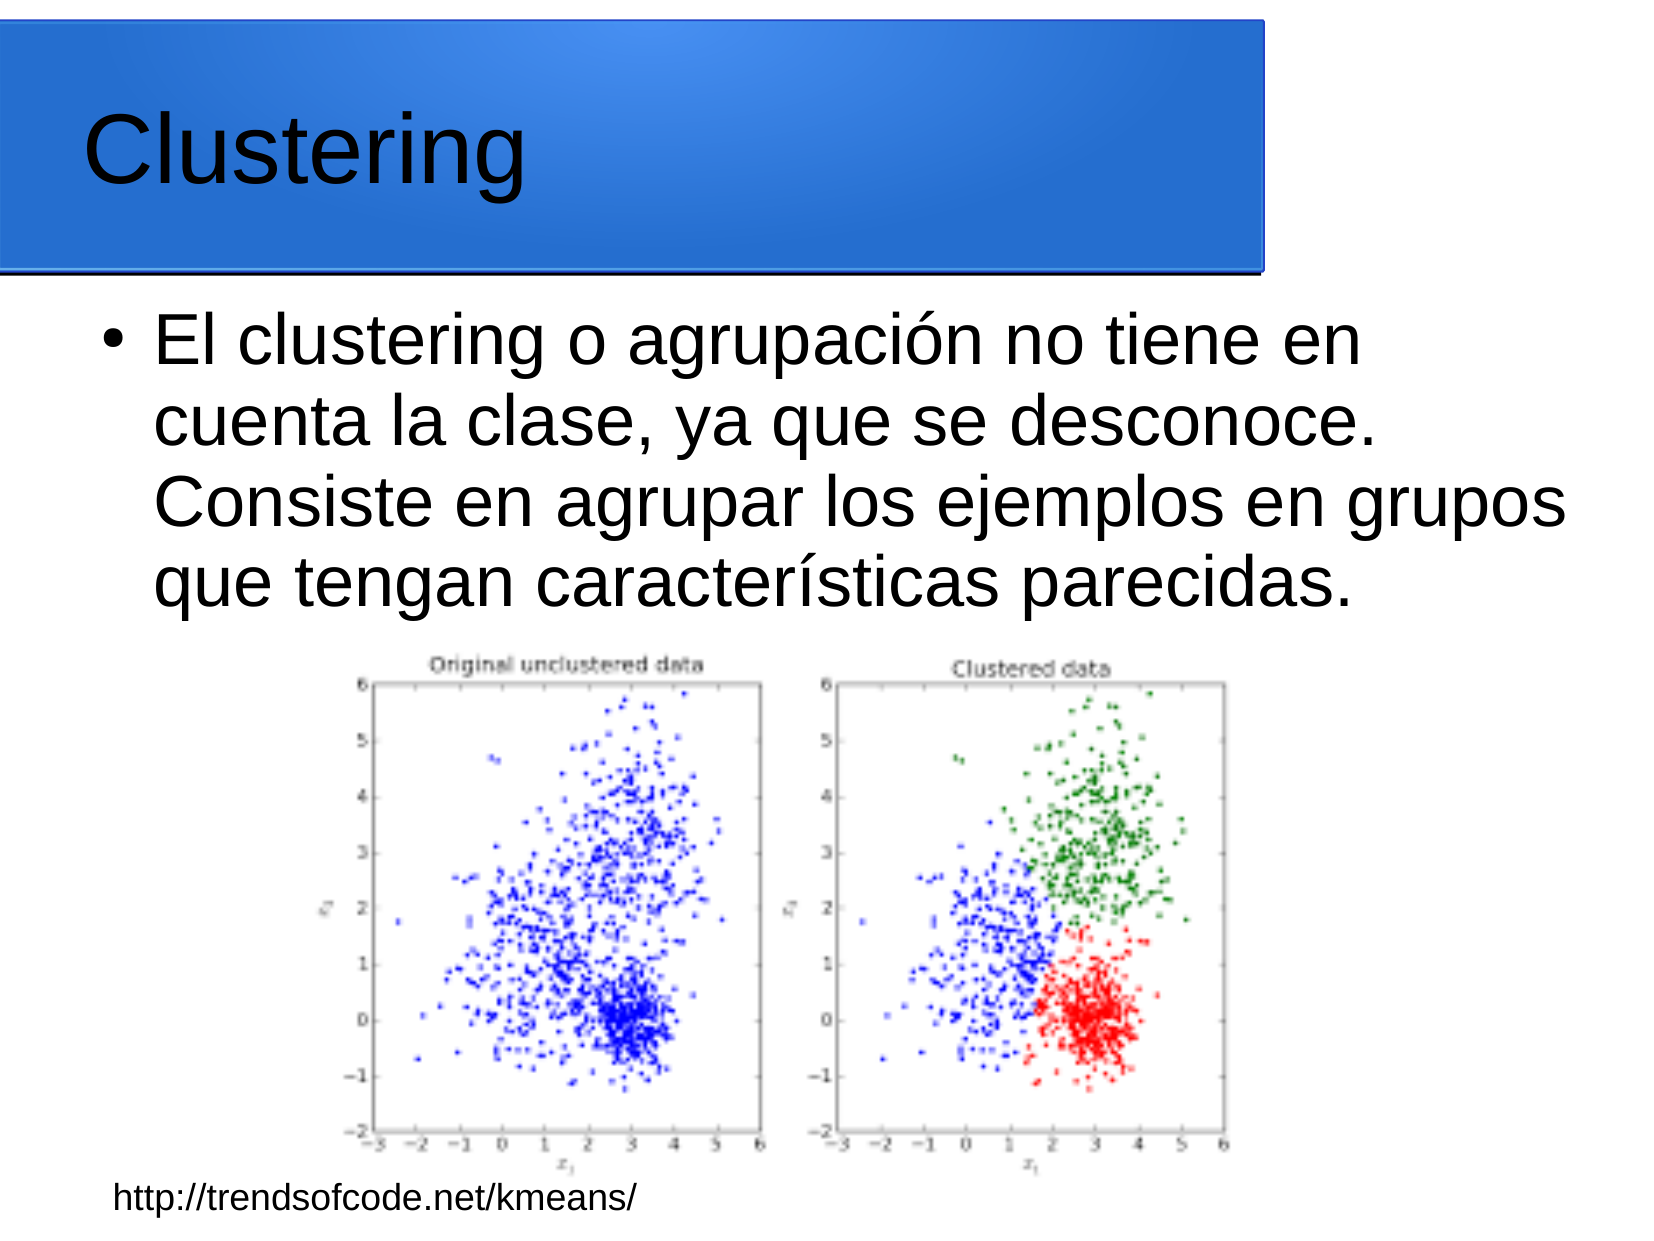

# Clustering
El clustering o agrupación no tiene en cuenta la clase, ya que se desconoce. Consiste en agrupar los ejemplos en grupos que tengan características parecidas.
http://trendsofcode.net/kmeans/